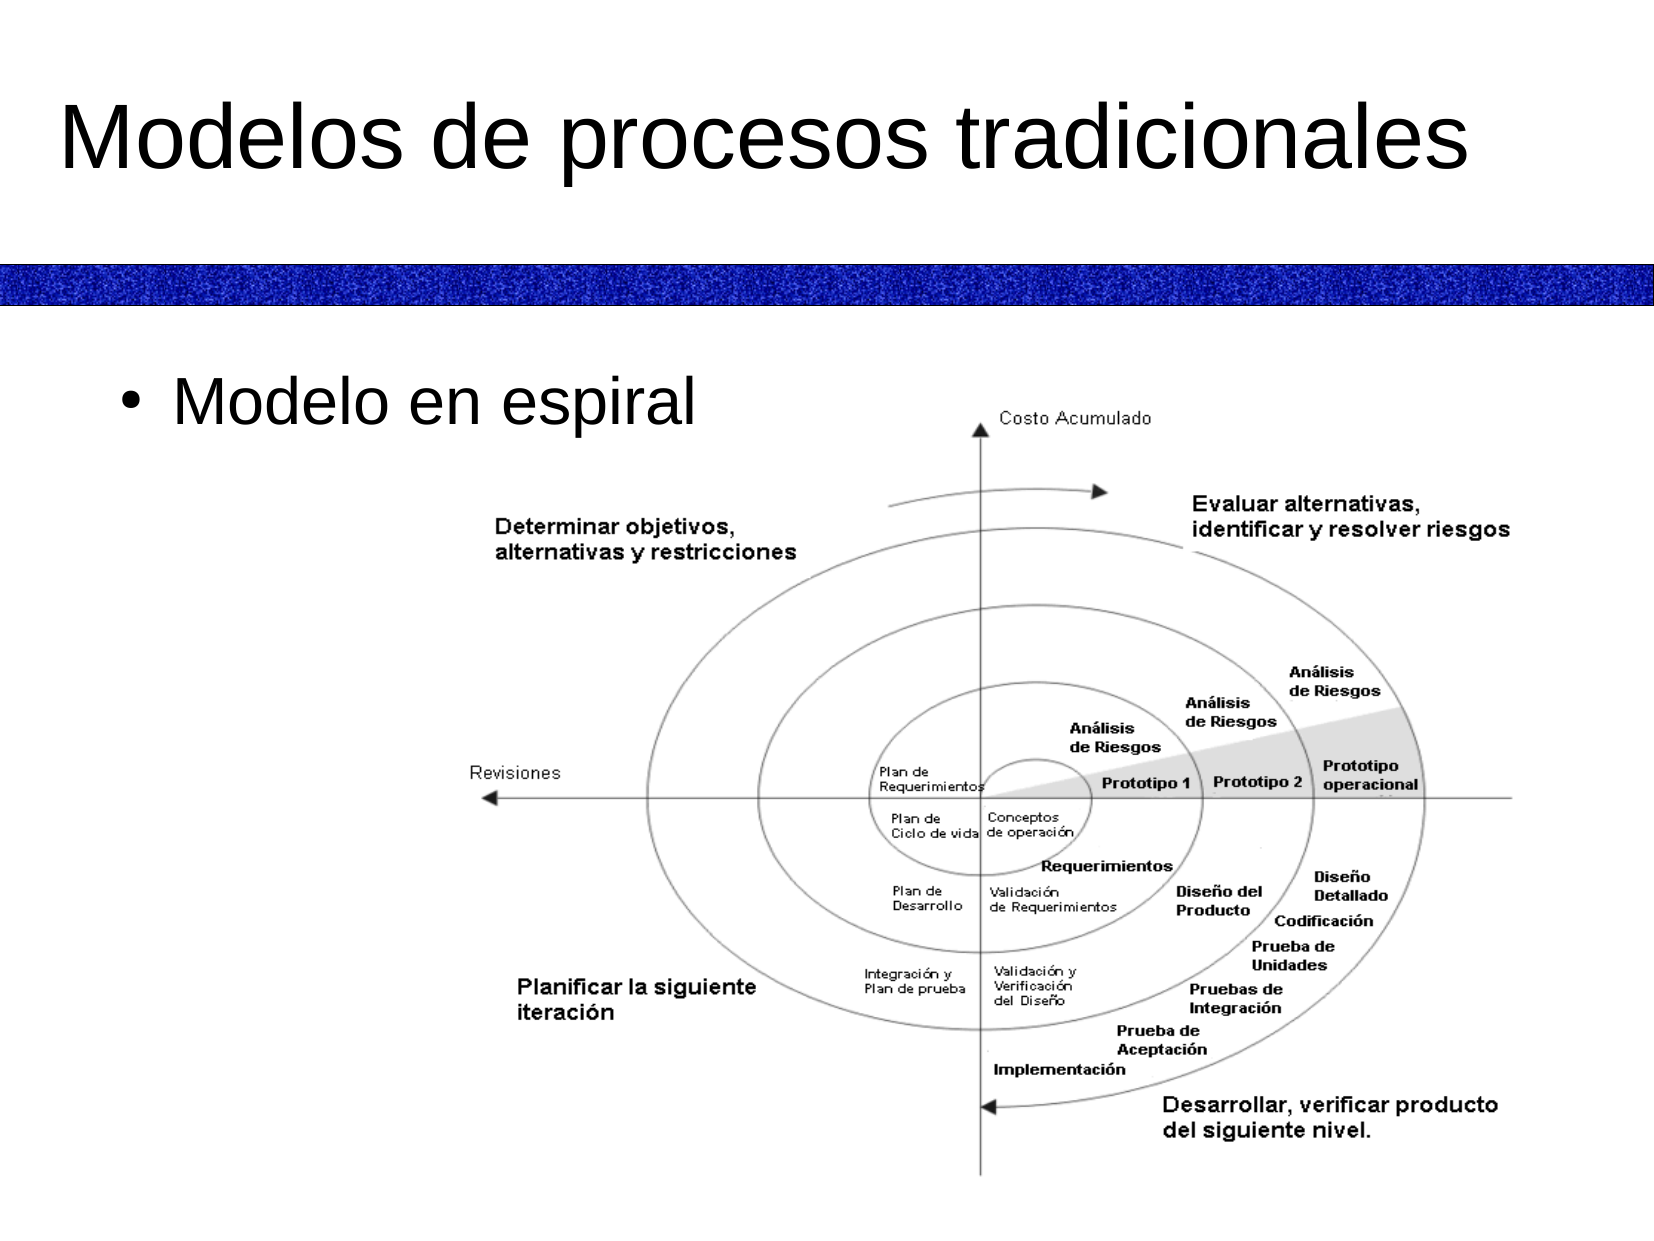

# Modelos de procesos tradicionales
Modelo en espiral